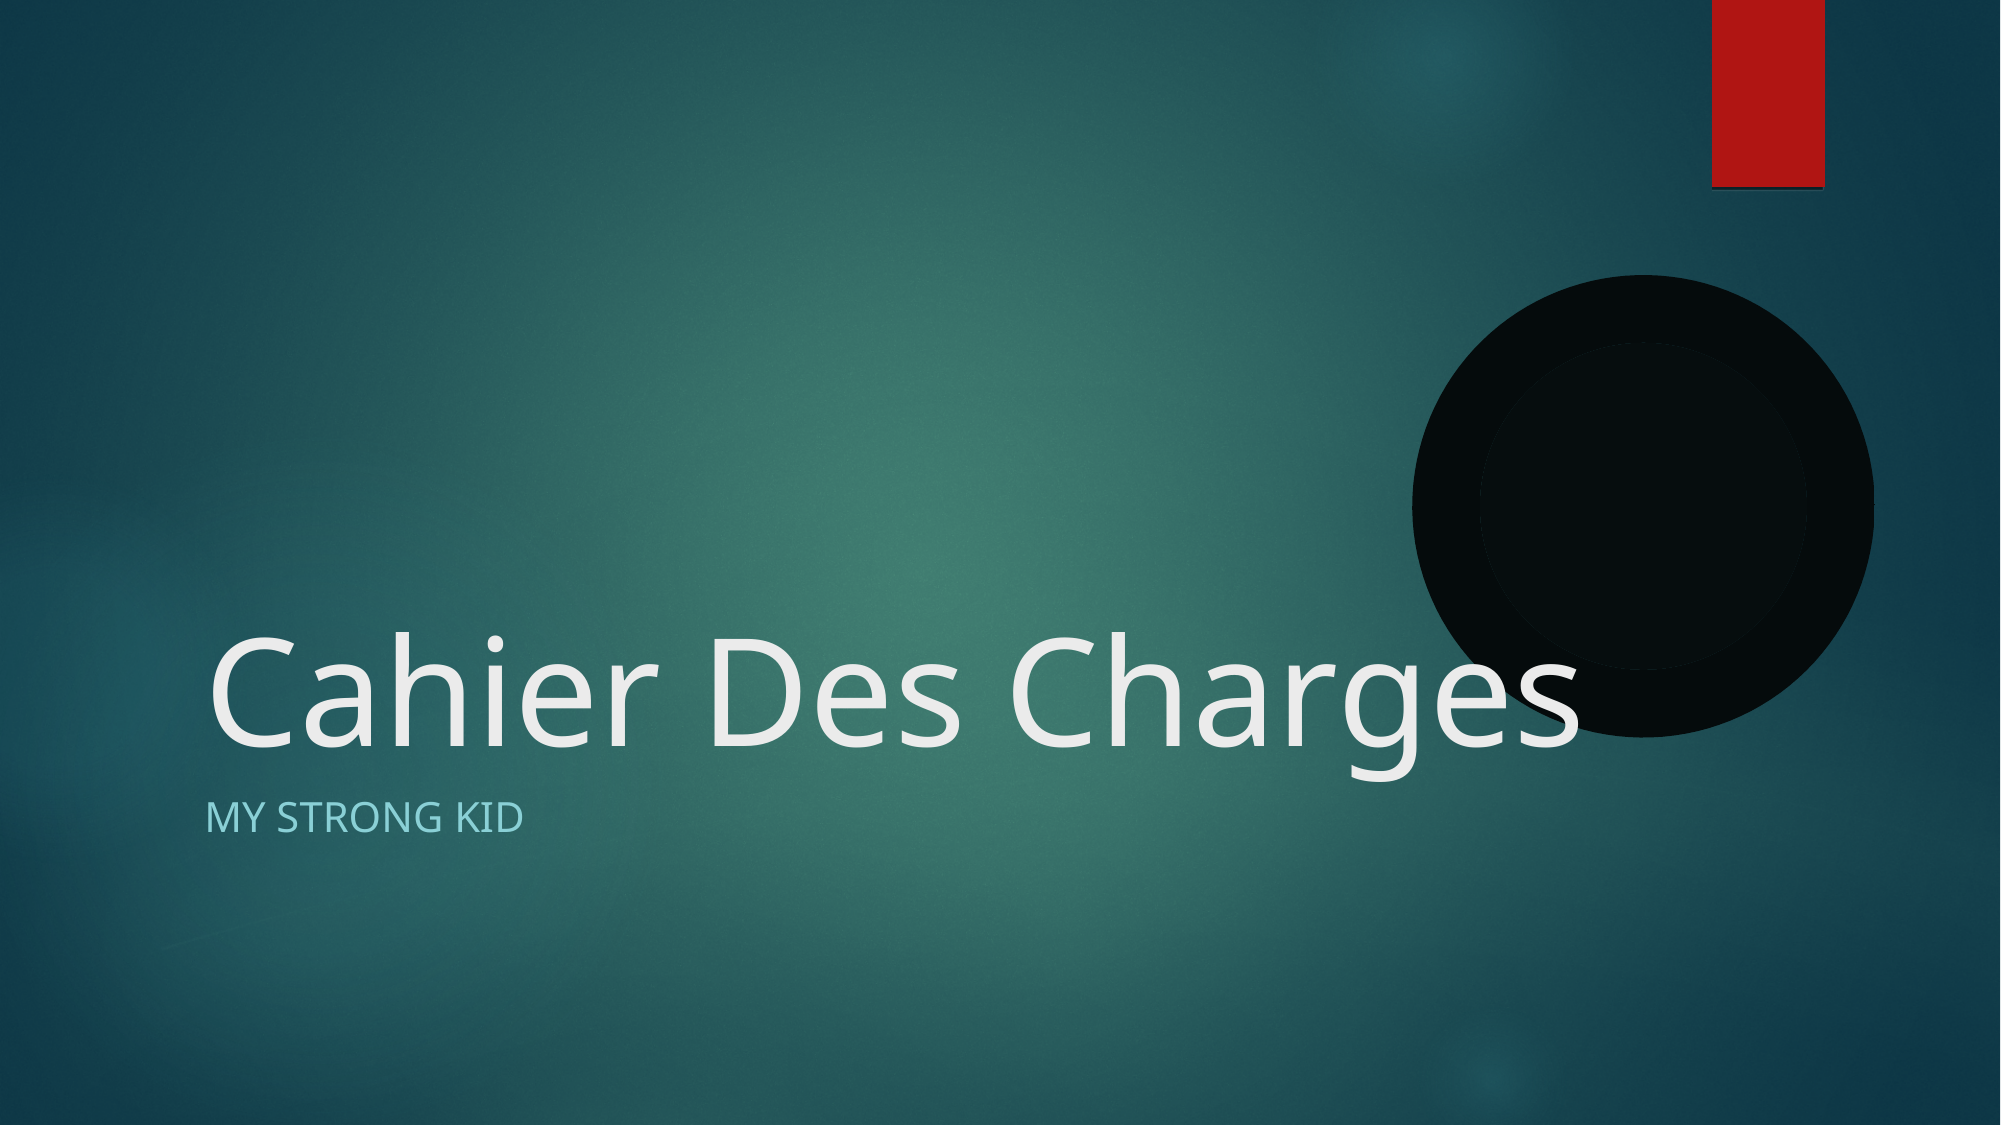

# Cahier Des Charges
My STRONG KID